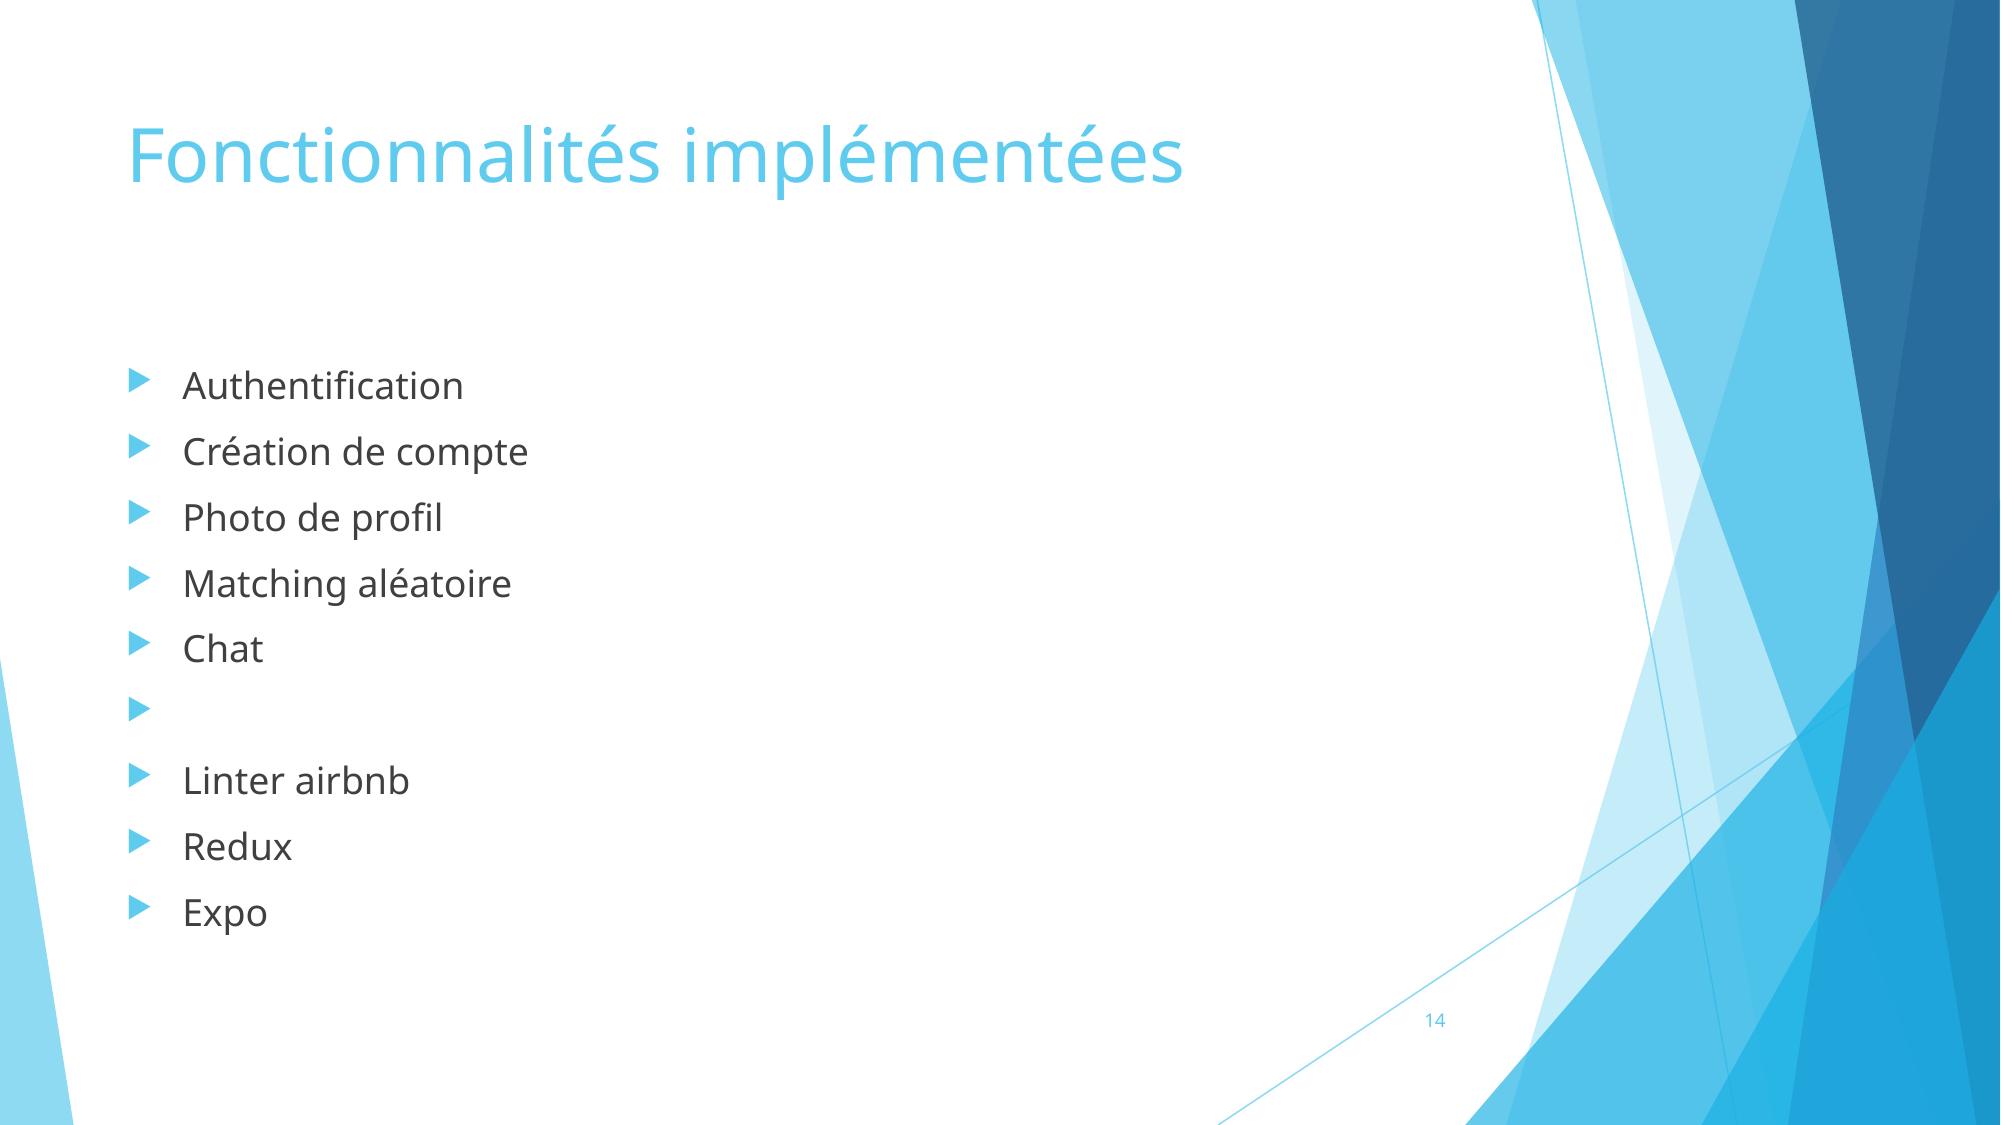

# Fonctionnalités implémentées
Authentification
Création de compte
Photo de profil
Matching aléatoire
Chat
Linter airbnb
Redux
Expo